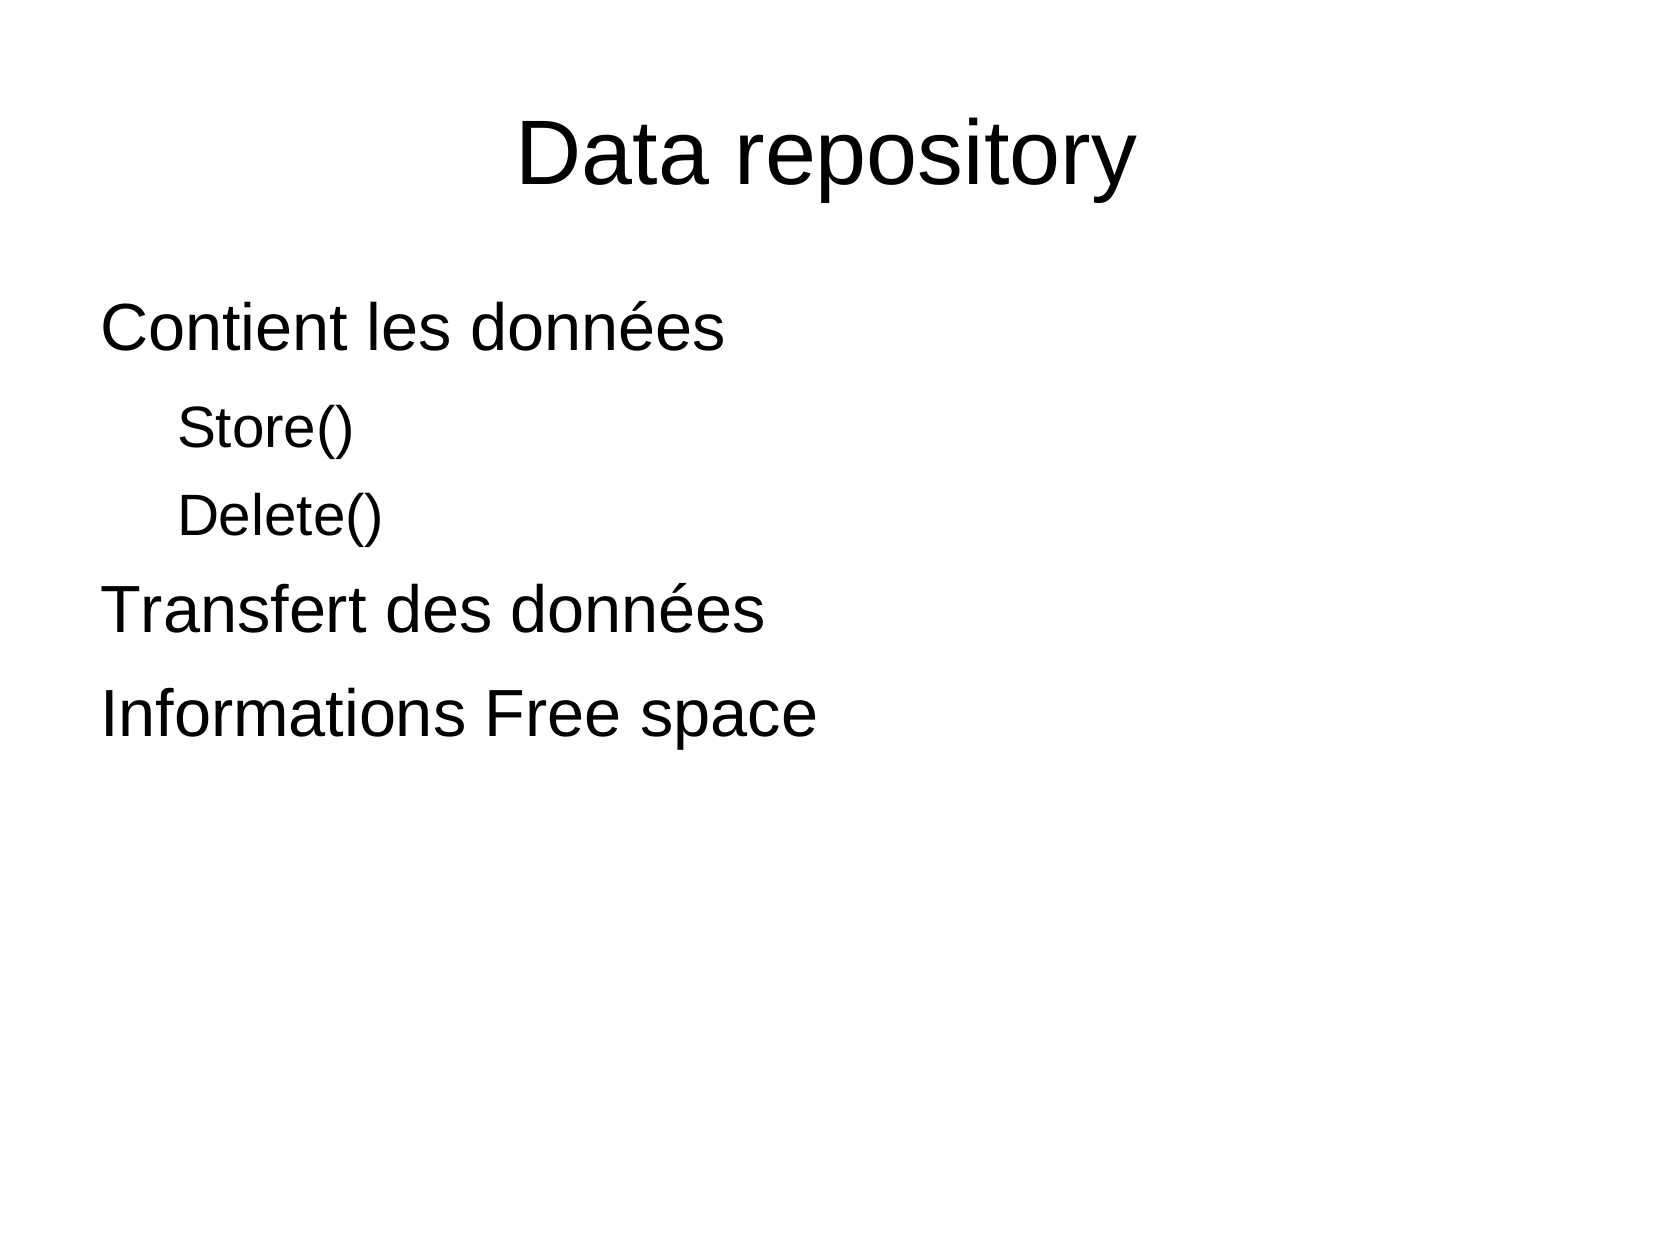

# Data repository
Contient les données
Store()
Delete()
Transfert des données
Informations Free space